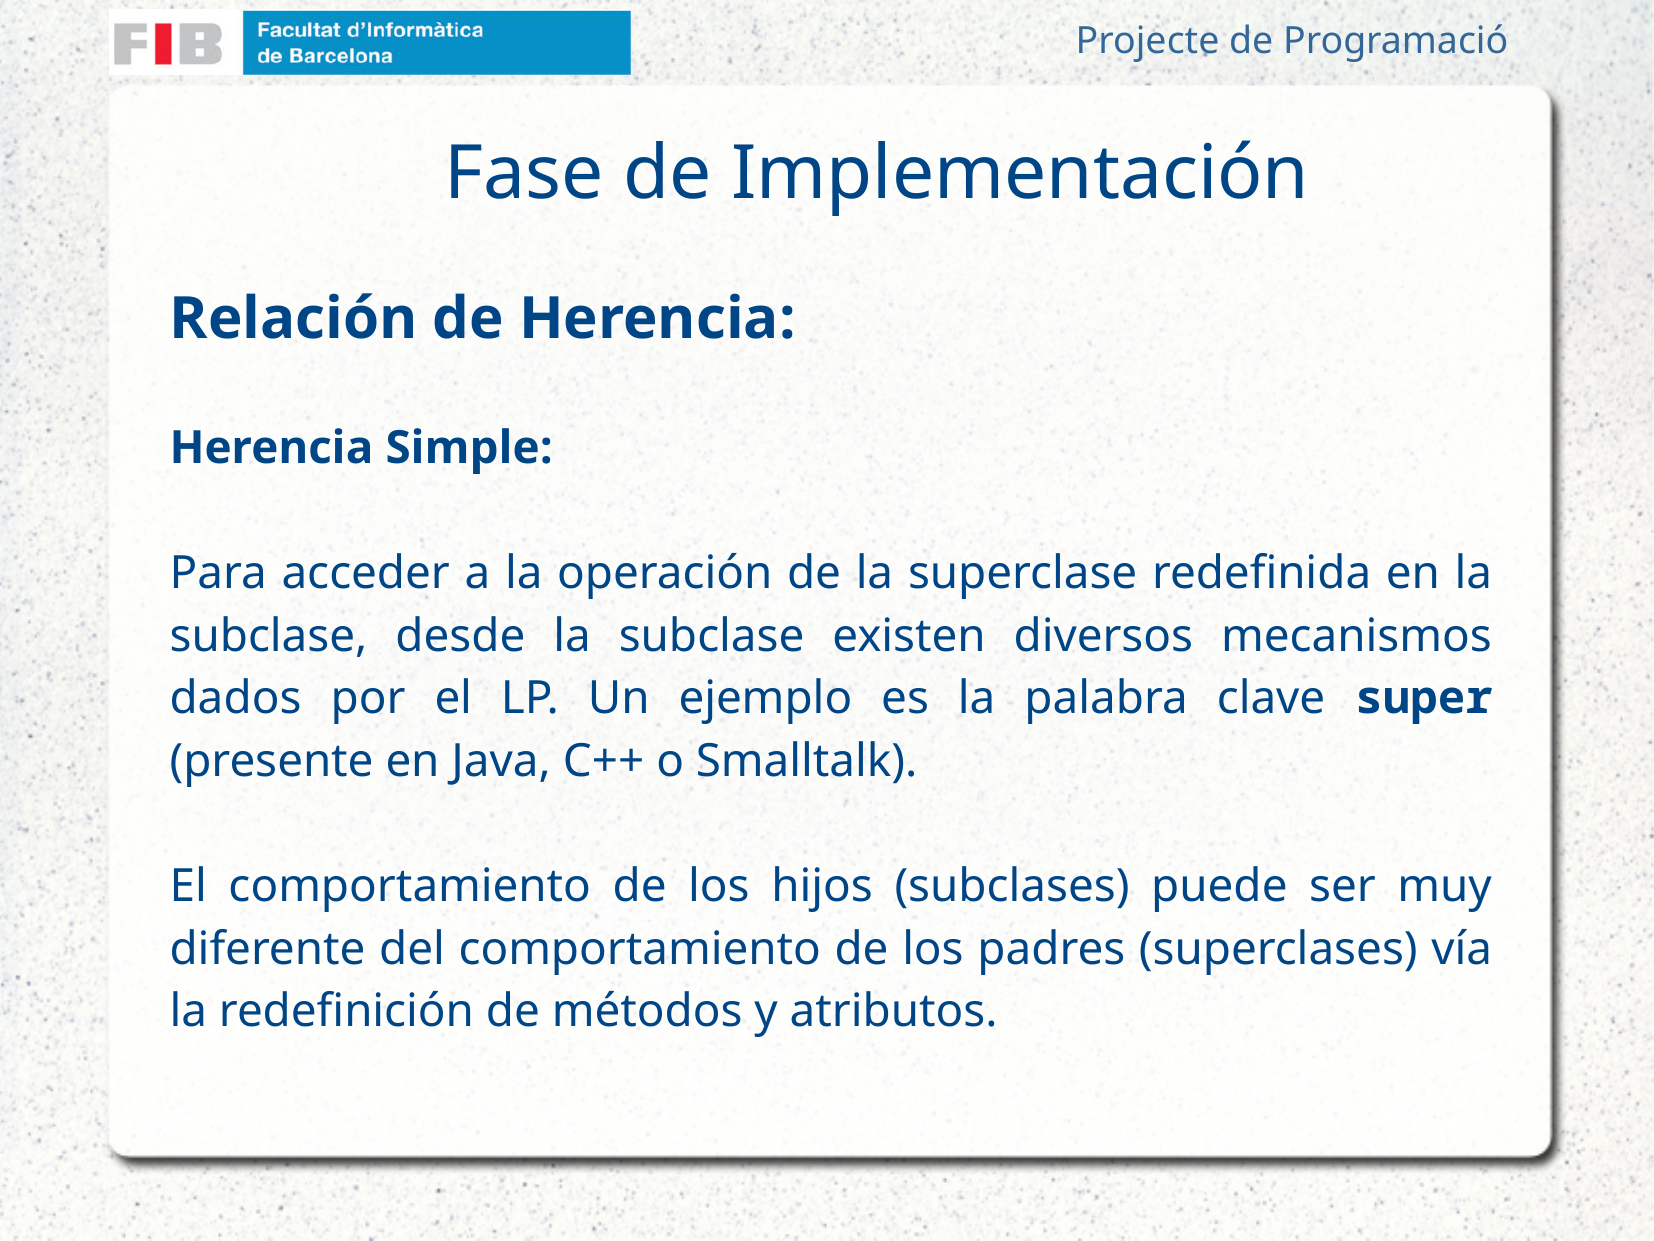

Projecte de Programació
Fase de Implementación
Relación de Herencia:
Herencia Simple:
Para acceder a la operación de la superclase redefinida en la subclase, desde la subclase existen diversos mecanismos dados por el LP. Un ejemplo es la palabra clave super (presente en Java, C++ o Smalltalk).
El comportamiento de los hijos (subclases) puede ser muy diferente del comportamiento de los padres (superclases) vía la redefinición de métodos y atributos.